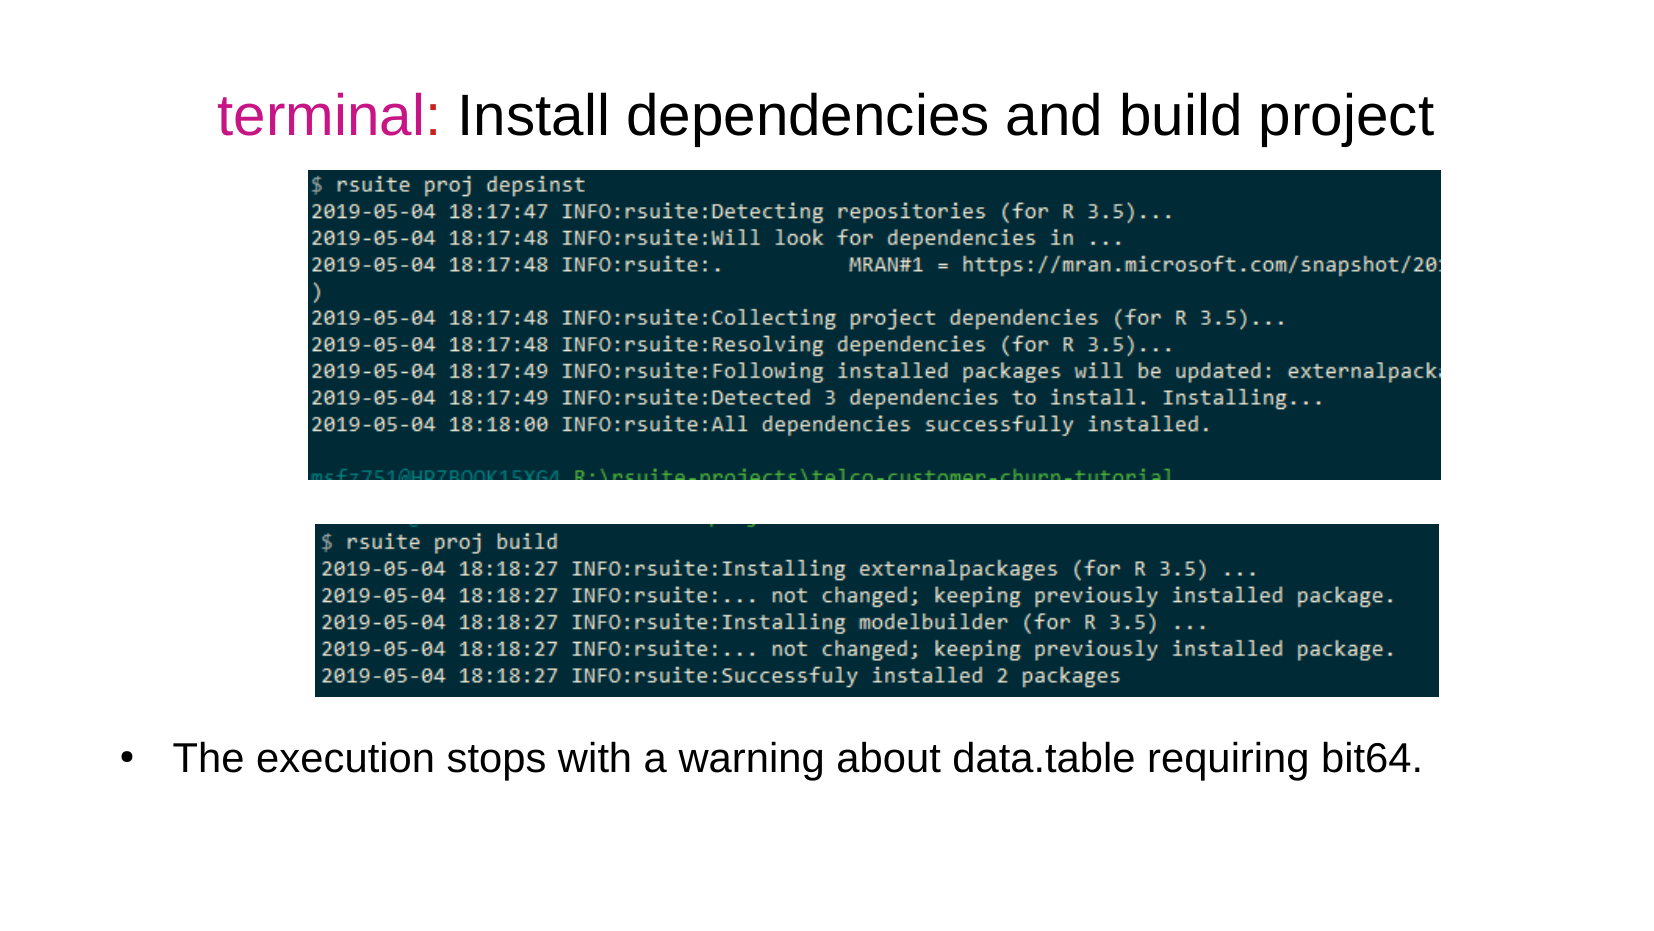

# terminal: Install dependencies and build project
The execution stops with a warning about data.table requiring bit64.